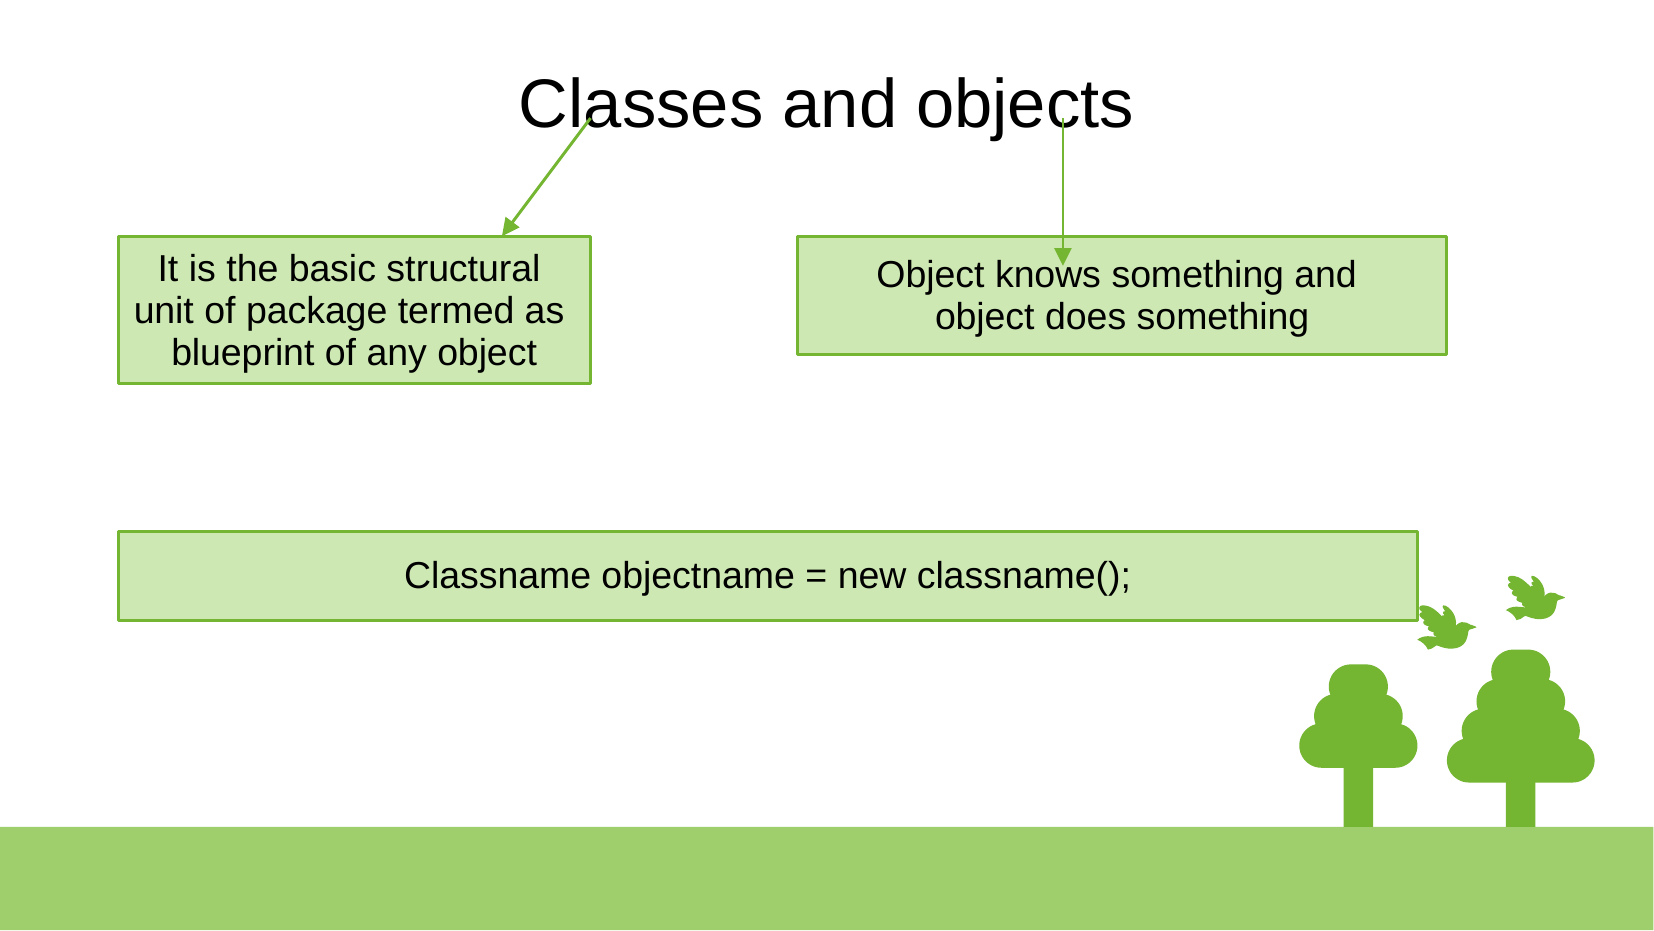

# Classes and objects
It is the basic structural
unit of package termed as
blueprint of any object
Object knows something and
object does something
Classname objectname = new classname();